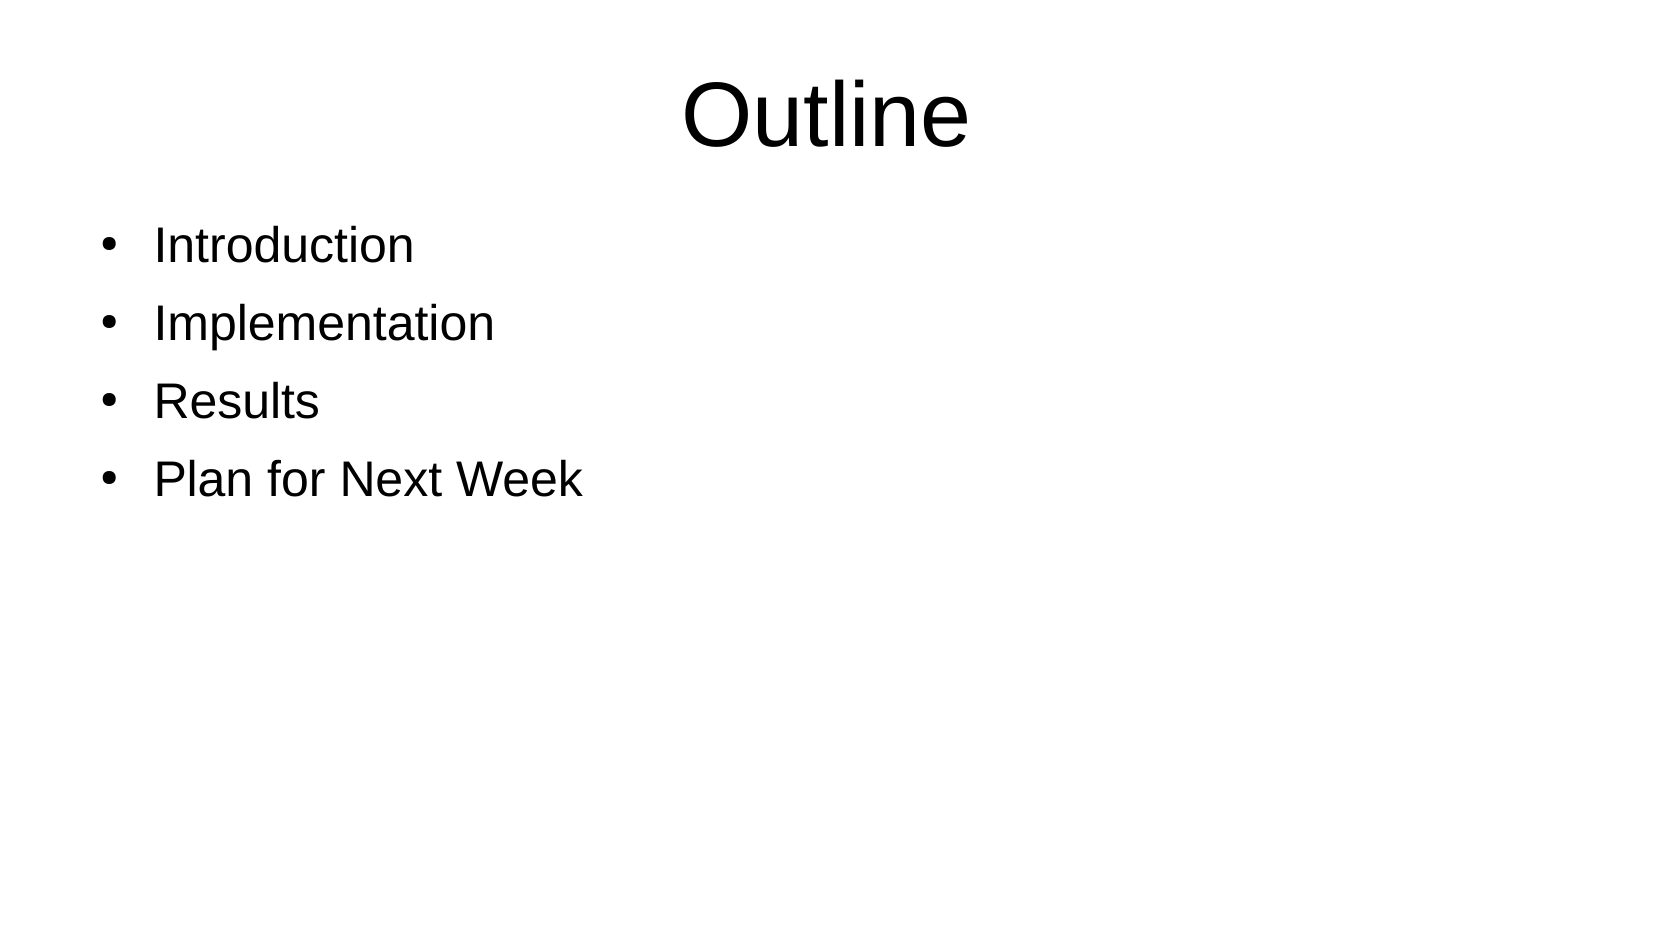

# Outline
Introduction
Implementation
Results
Plan for Next Week